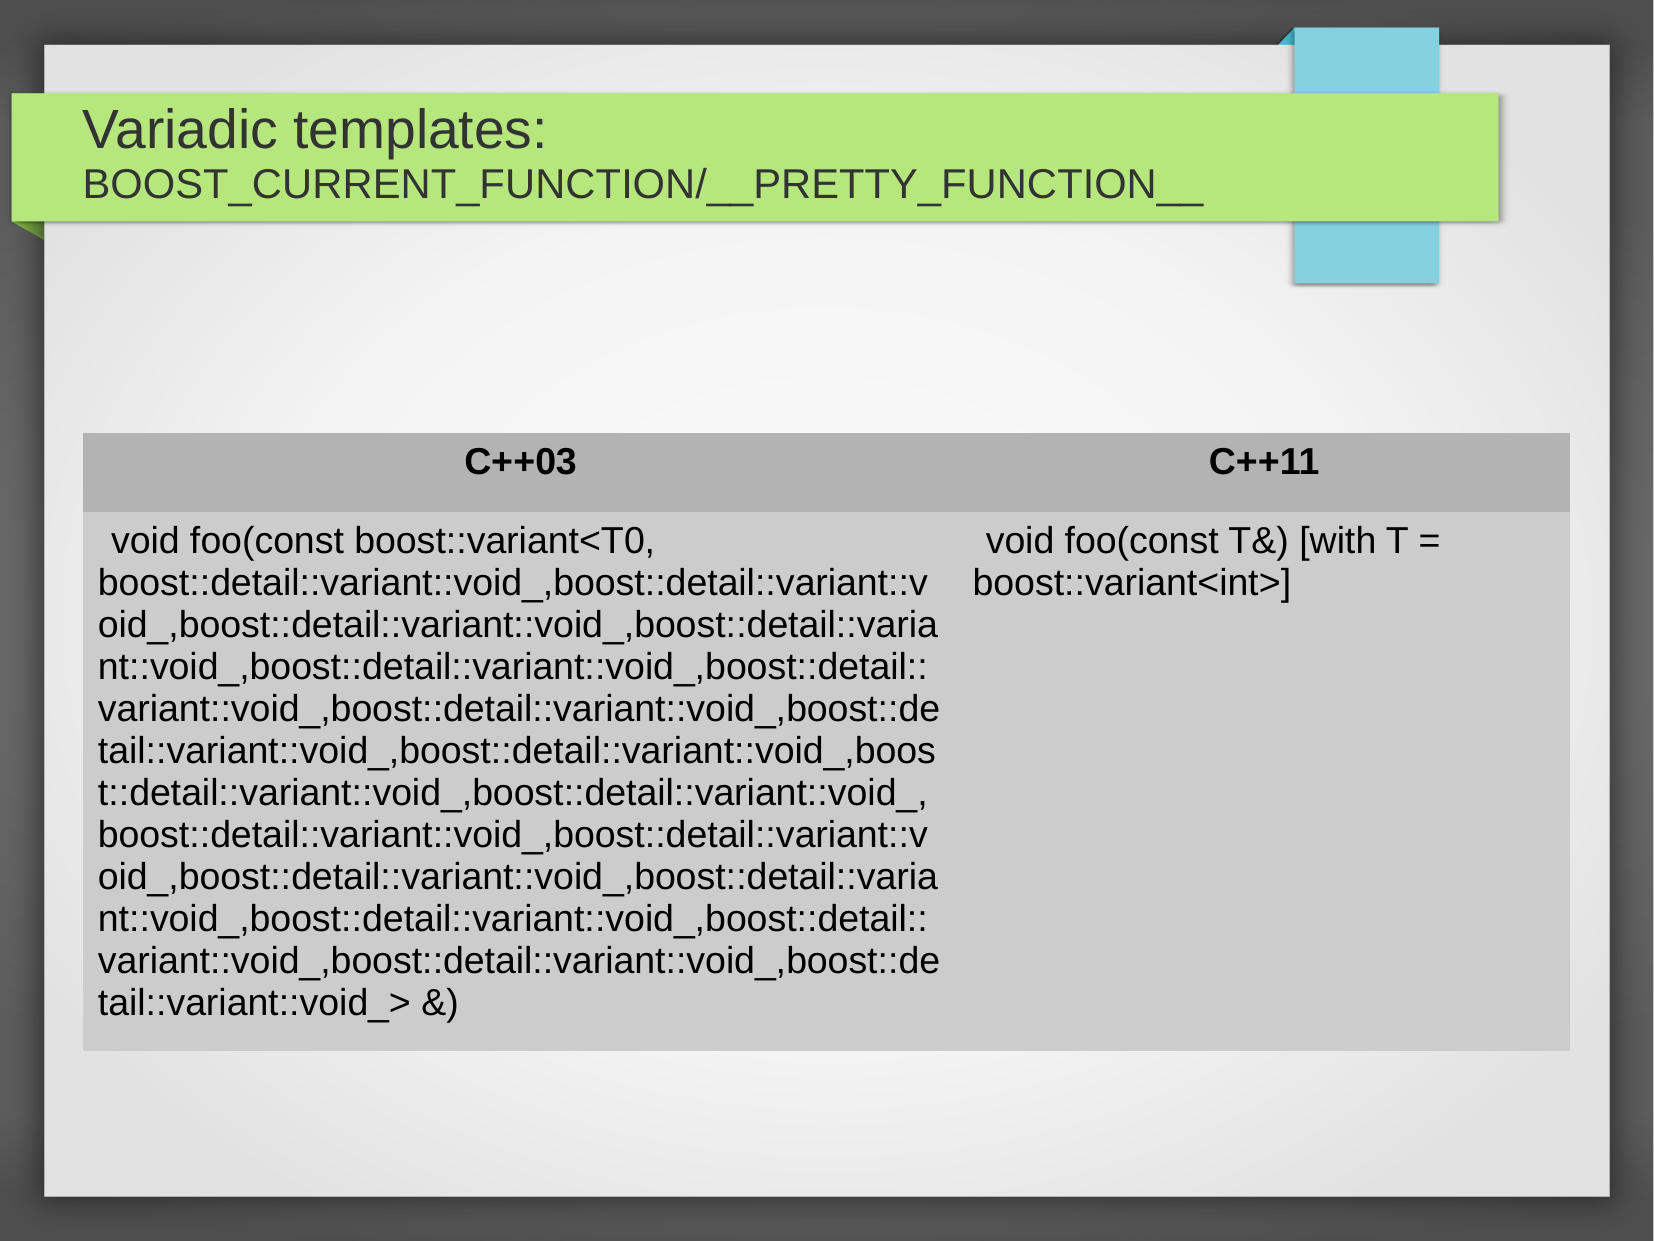

# Variadic templates: BOOST_CURRENT_FUNCTION/__PRETTY_FUNCTION__
| C++03 | C++11 |
| --- | --- |
| void foo(const boost::variant<T0, boost::detail::variant::void\_,boost::detail::variant::void\_,boost::detail::variant::void\_,boost::detail::variant::void\_,boost::detail::variant::void\_,boost::detail::variant::void\_,boost::detail::variant::void\_,boost::detail::variant::void\_,boost::detail::variant::void\_,boost::detail::variant::void\_,boost::detail::variant::void\_,boost::detail::variant::void\_,boost::detail::variant::void\_,boost::detail::variant::void\_,boost::detail::variant::void\_,boost::detail::variant::void\_,boost::detail::variant::void\_,boost::detail::variant::void\_,boost::detail::variant::void\_> &) | void foo(const T&) [with T = boost::variant<int>] |